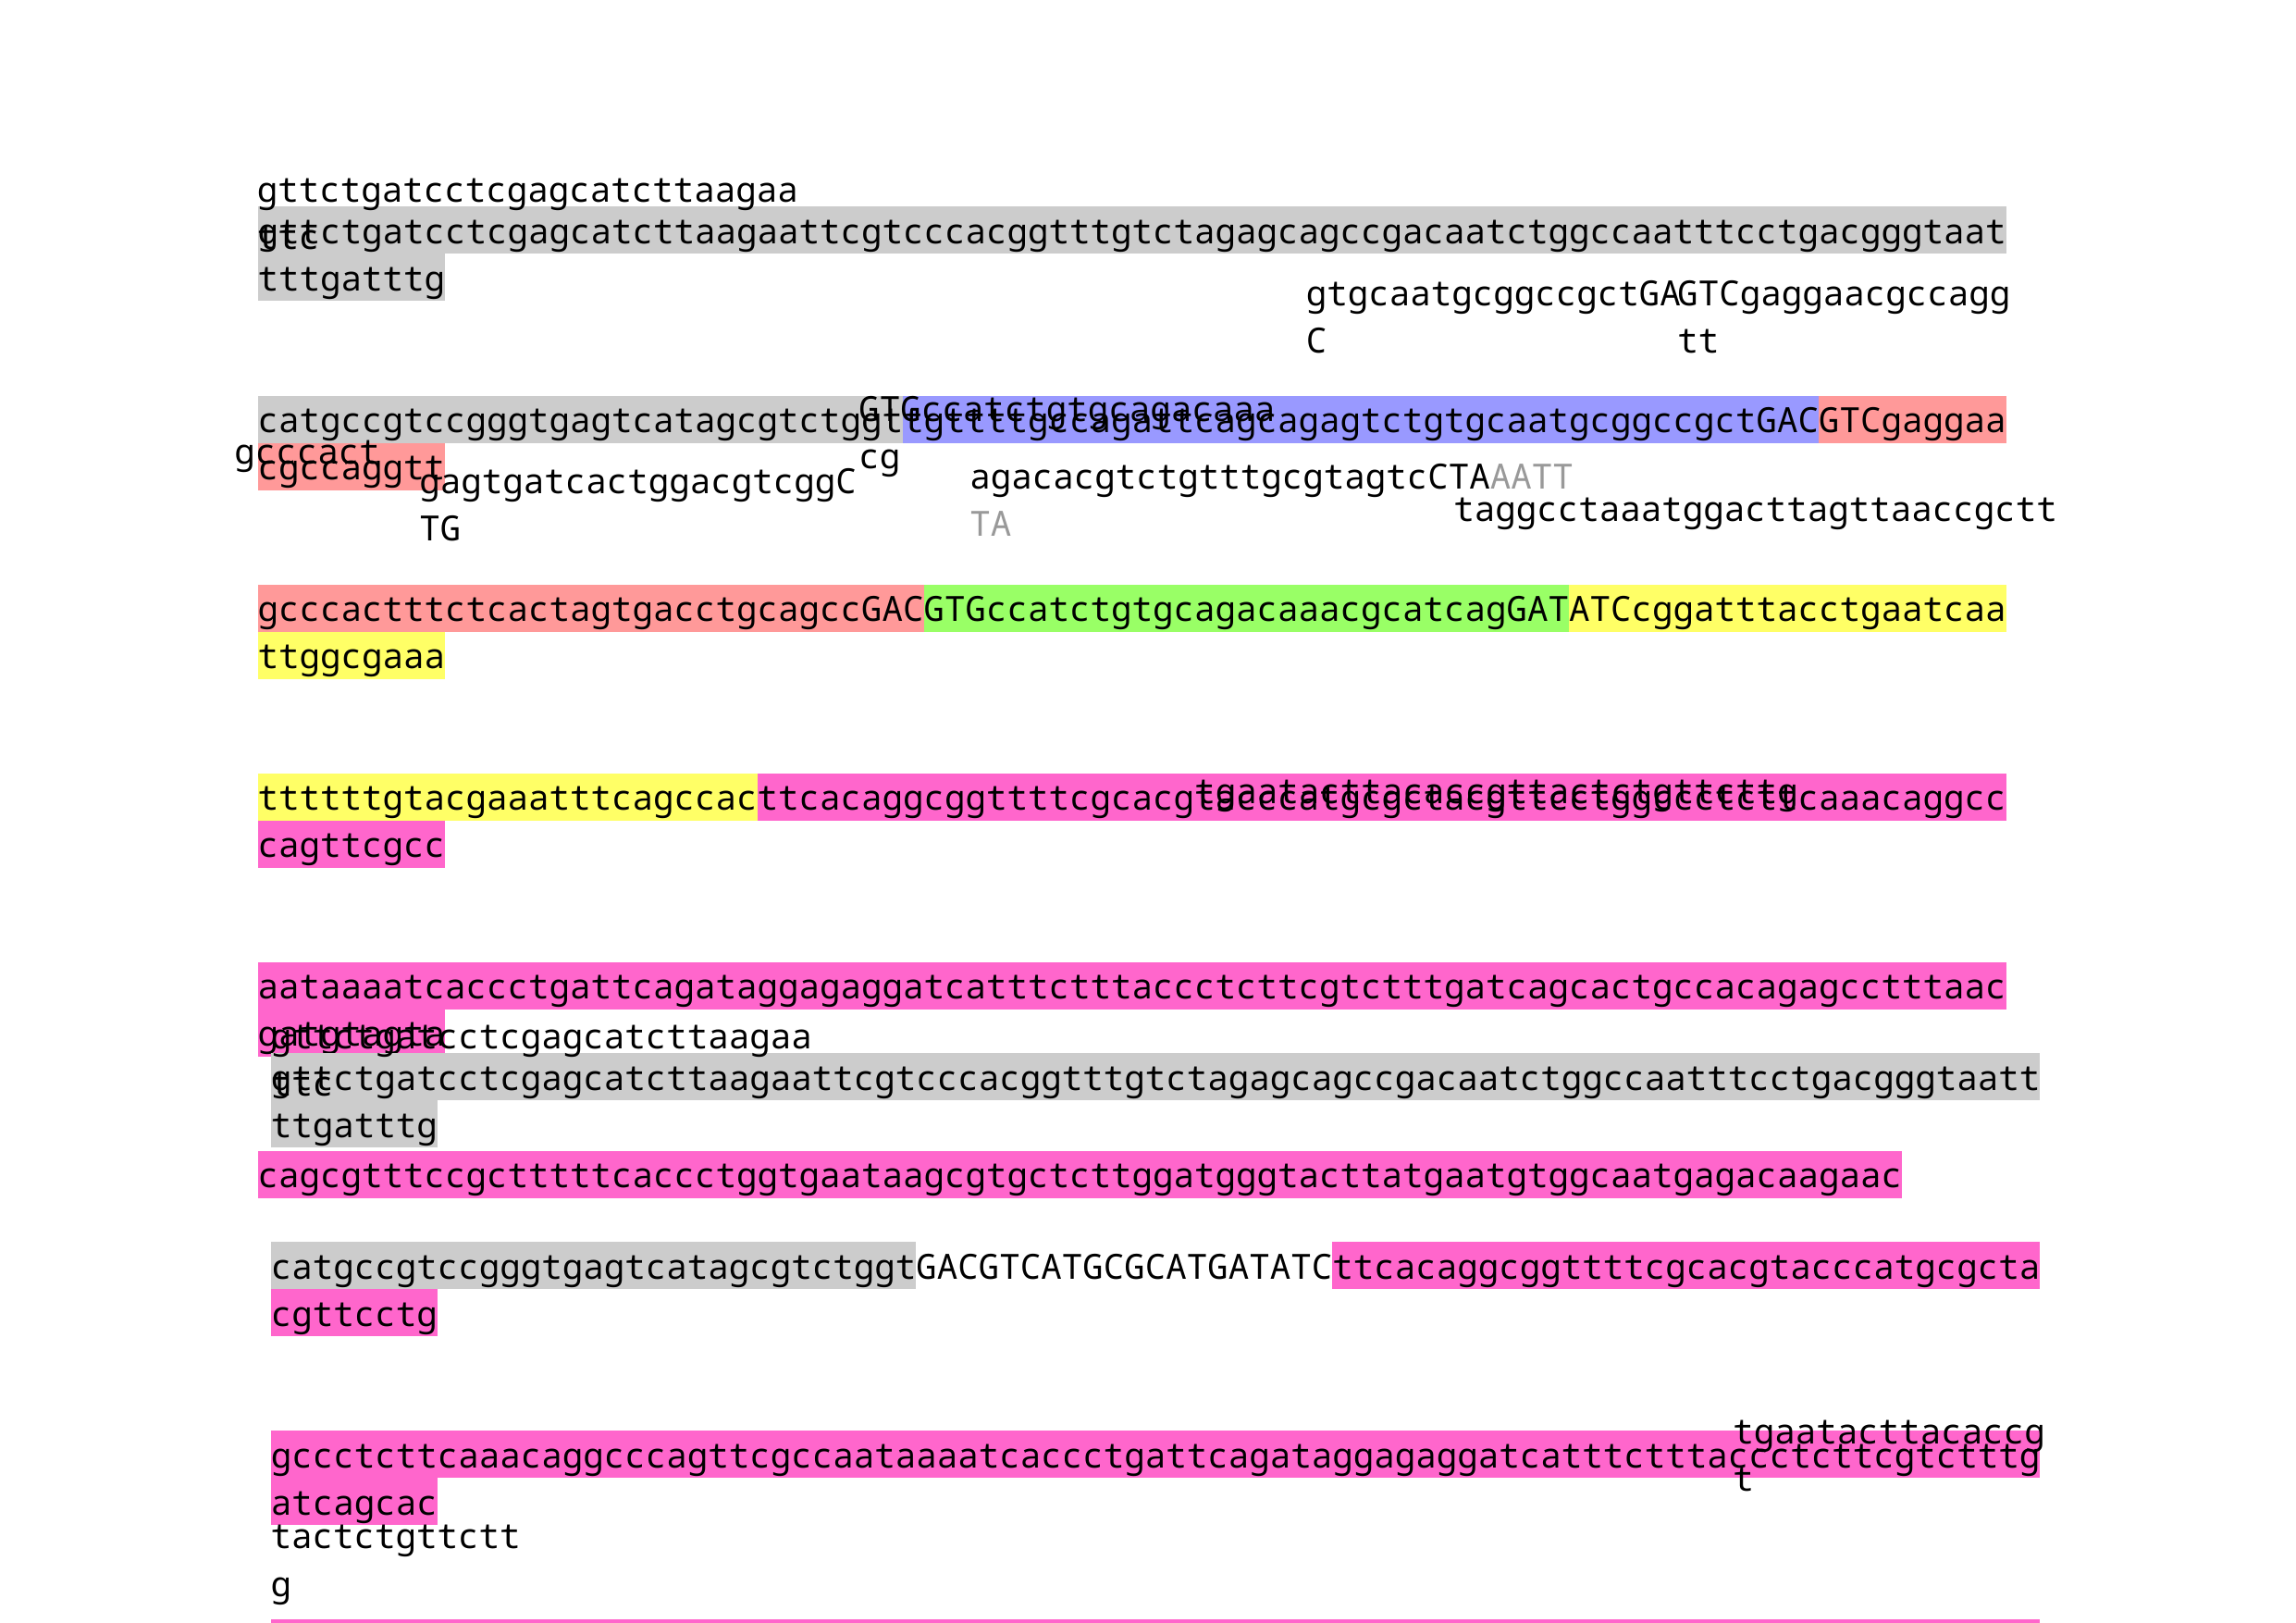

gttctgatcctcgagcatcttaagaattc
gttctgatcctcgagcatcttaagaattcgtcccacggtttgtctagagcagccgacaatctggccaatttcctgacgggtaattttgatttg
catgccgtccgggtgagtcatagcgtctggttgttttgccagattcagcagagtctgtgcaatgcggccgctGACGTCgaggaacgccaggtt
gcccactttctcactagtgacctgcagccGACGTGccatctgtgcagacaaacgcatcagGATATCcggatttacctgaatcaattggcgaaa
ttttttgtacgaaatttcagccacttcacaggcggttttcgcacgtacccatgcgctacgttcctggccctcttcaaacaggcccagttcgcc
aataaaatcaccctgattcagataggagaggatcatttctttaccctcttcgtctttgatcagcactgccacagagcctttaacgatgtagta
cagcgtttccgctttttcaccctggtgaataagcgtgctcttggatgggtacttatgaatgtggcaatgagacaagaac
gtgcaatgcggccgctGAC
GTCgaggaacgccaggtt
 gcccact
GTGccatctgtgcagacaaacg
agacacgtctgtttgcgtagtcCTAAATTTA
gagtgatcactggacgtcggCTG
taggcctaaatggacttagttaaccgctt
tgaatacttacaccgttactctgttcttg
gttctgatcctcgagcatcttaagaattc
gttctgatcctcgagcatcttaagaattcgtcccacggtttgtctagagcagccgacaatctggccaatttcctgacgggtaattttgatttg
catgccgtccgggtgagtcatagcgtctggtGACGTCATGCGCATGATATCttcacaggcggttttcgcacgtacccatgcgctacgttcctg
gccctcttcaaacaggcccagttcgccaataaaatcaccctgattcagataggagaggatcatttctttaccctcttcgtctttgatcagcac
tgccacagagcctttaacgatgtagtacagcgtttccgctttttcaccctggtgaataagcgtgctcttggatgggtacttatgaatgtggca
atgagacaagaac
tgaatacttacaccgt
tactctgttcttg